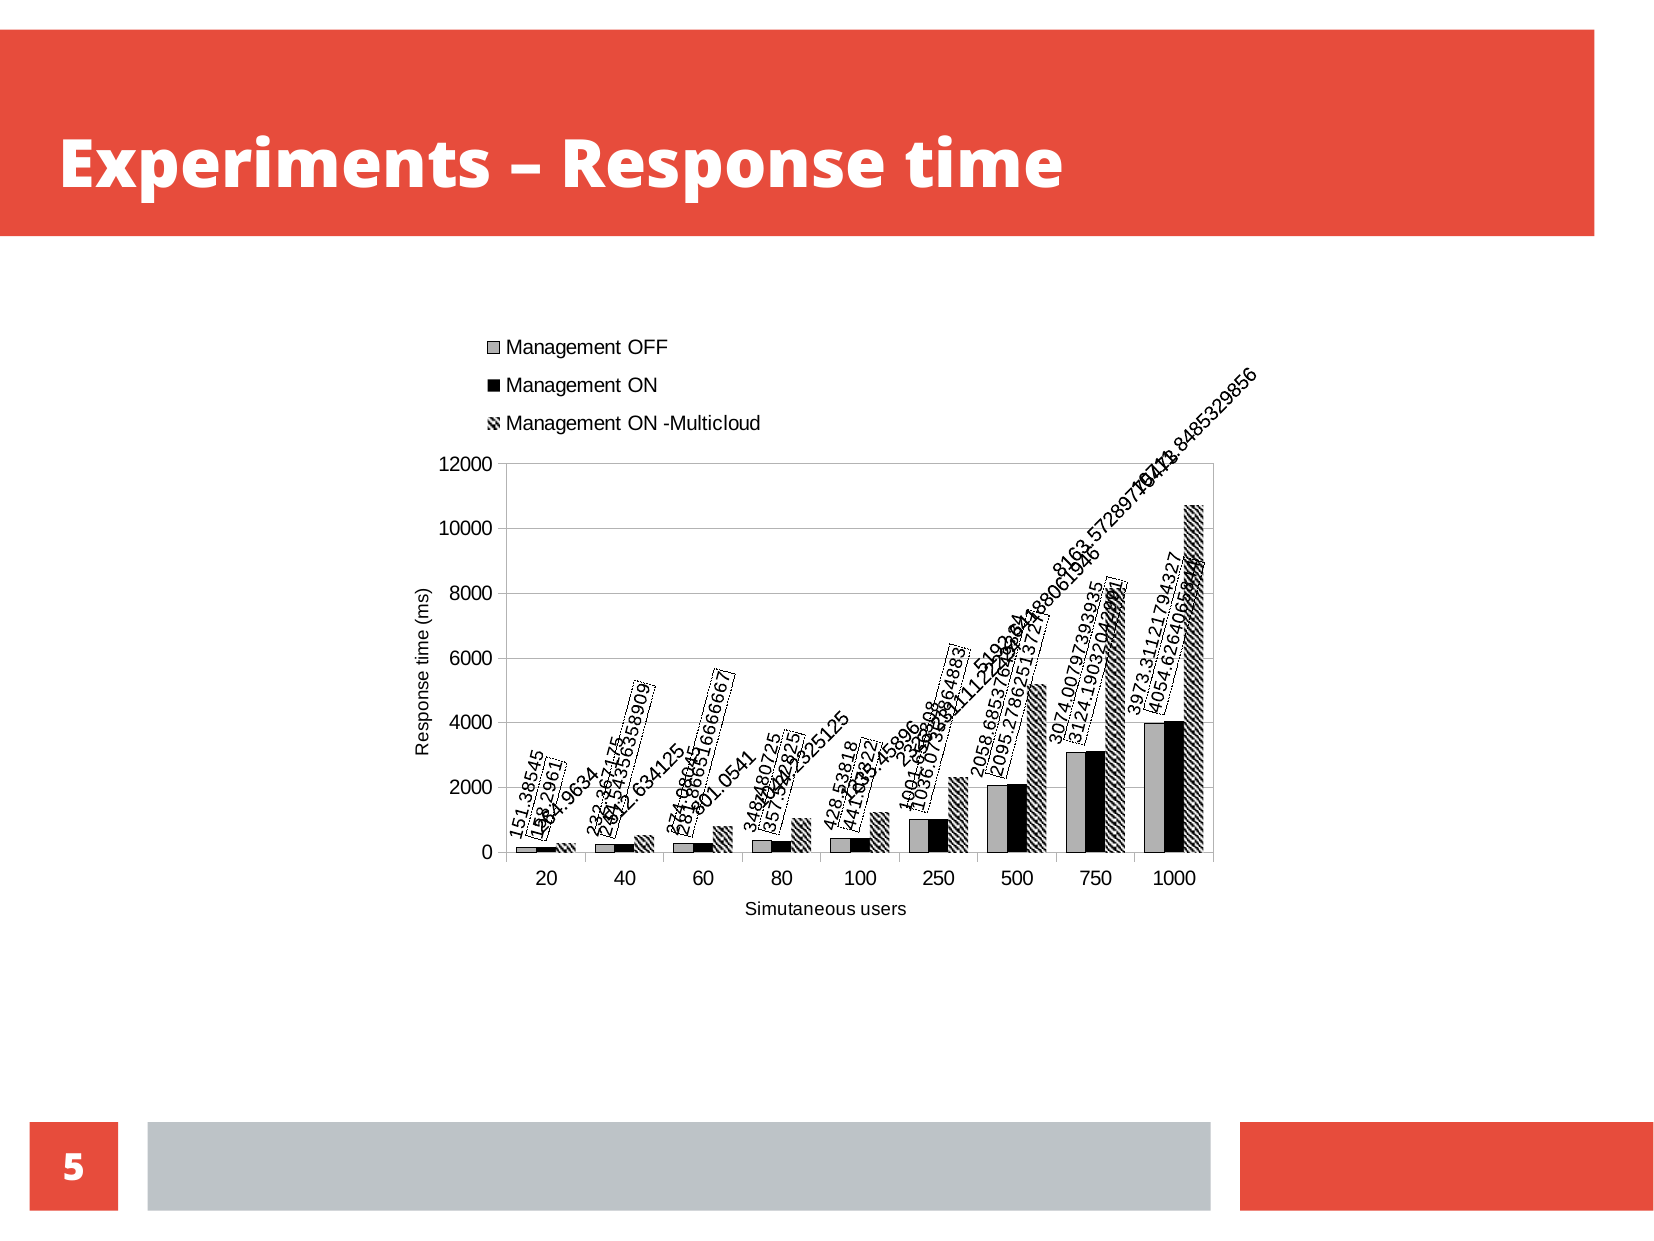

# Experiments – Response time
### Chart
| Category | Management OFF | Management ON | Management ON -Multicloud |
|---|---|---|---|
| 20 | 151.38545 | 158.2961 | 264.9634 |
| 40 | 232.367175 | 244.54356358909 | 512.634125 |
| 60 | 274.08045 | 281.866516666667 | 801.0541 |
| 80 | 348.480725 | 357.522825 | 1044.2325125 |
| 100 | 428.53818 | 441.07322 | 1235.45896 |
| 250 | 1001.656308 | 1036.07357864883 | 2323.23111122224 |
| 500 | 2058.68537649334 | 2095.27862513727 | 5192.64188061946 |
| 750 | 3074.00797393935 | 3124.19032042991 | 8163.57289775473 |
| 1000 | 3973.31121794327 | 4054.6264065844 | 10711.8485329856 |5